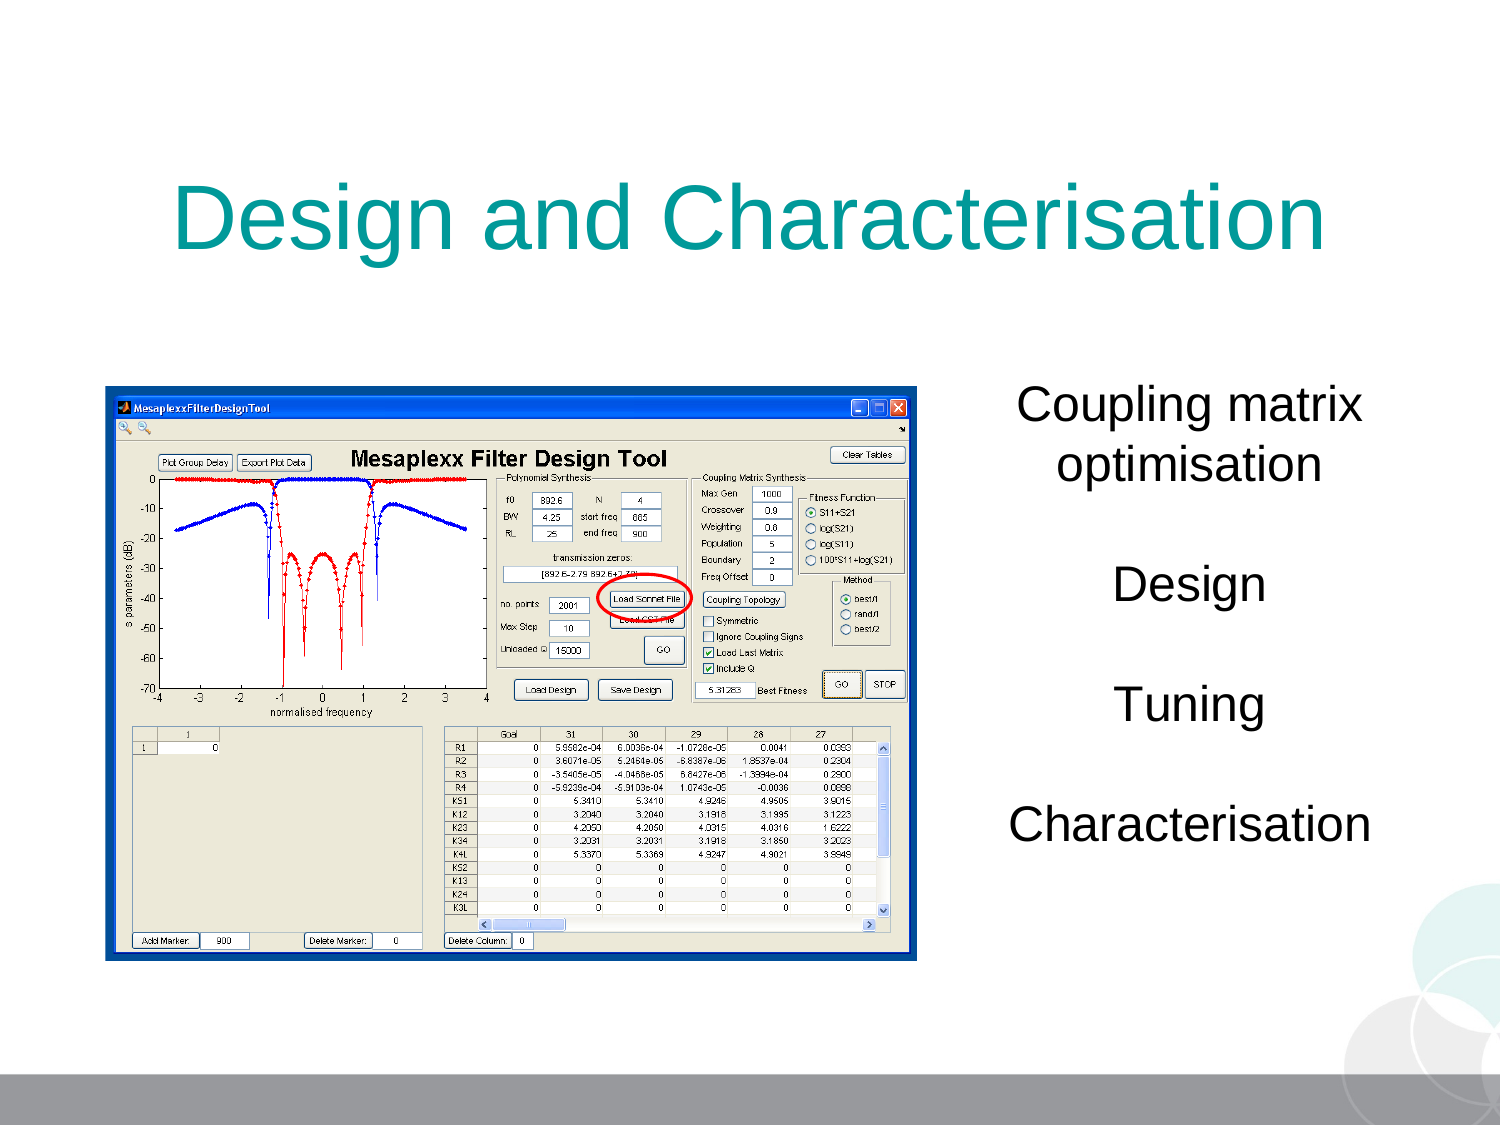

# Design and Characterisation
Coupling matrix
optimisation
Design
Tuning
Characterisation